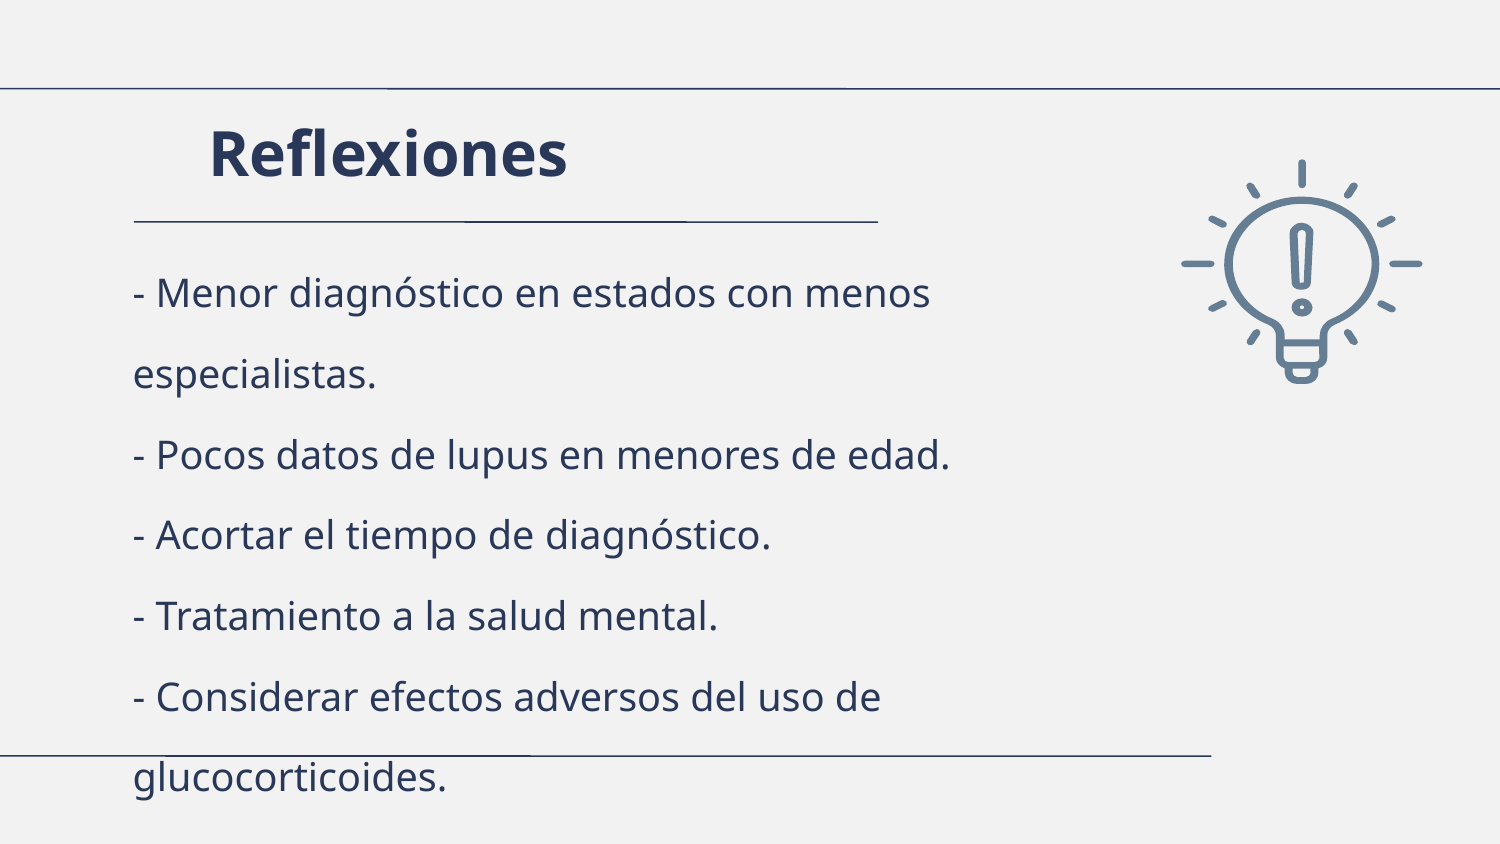

# Reflexiones
- Menor diagnóstico en estados con menos especialistas.
- Pocos datos de lupus en menores de edad.
- Acortar el tiempo de diagnóstico.
- Tratamiento a la salud mental.
- Considerar efectos adversos del uso de glucocorticoides.